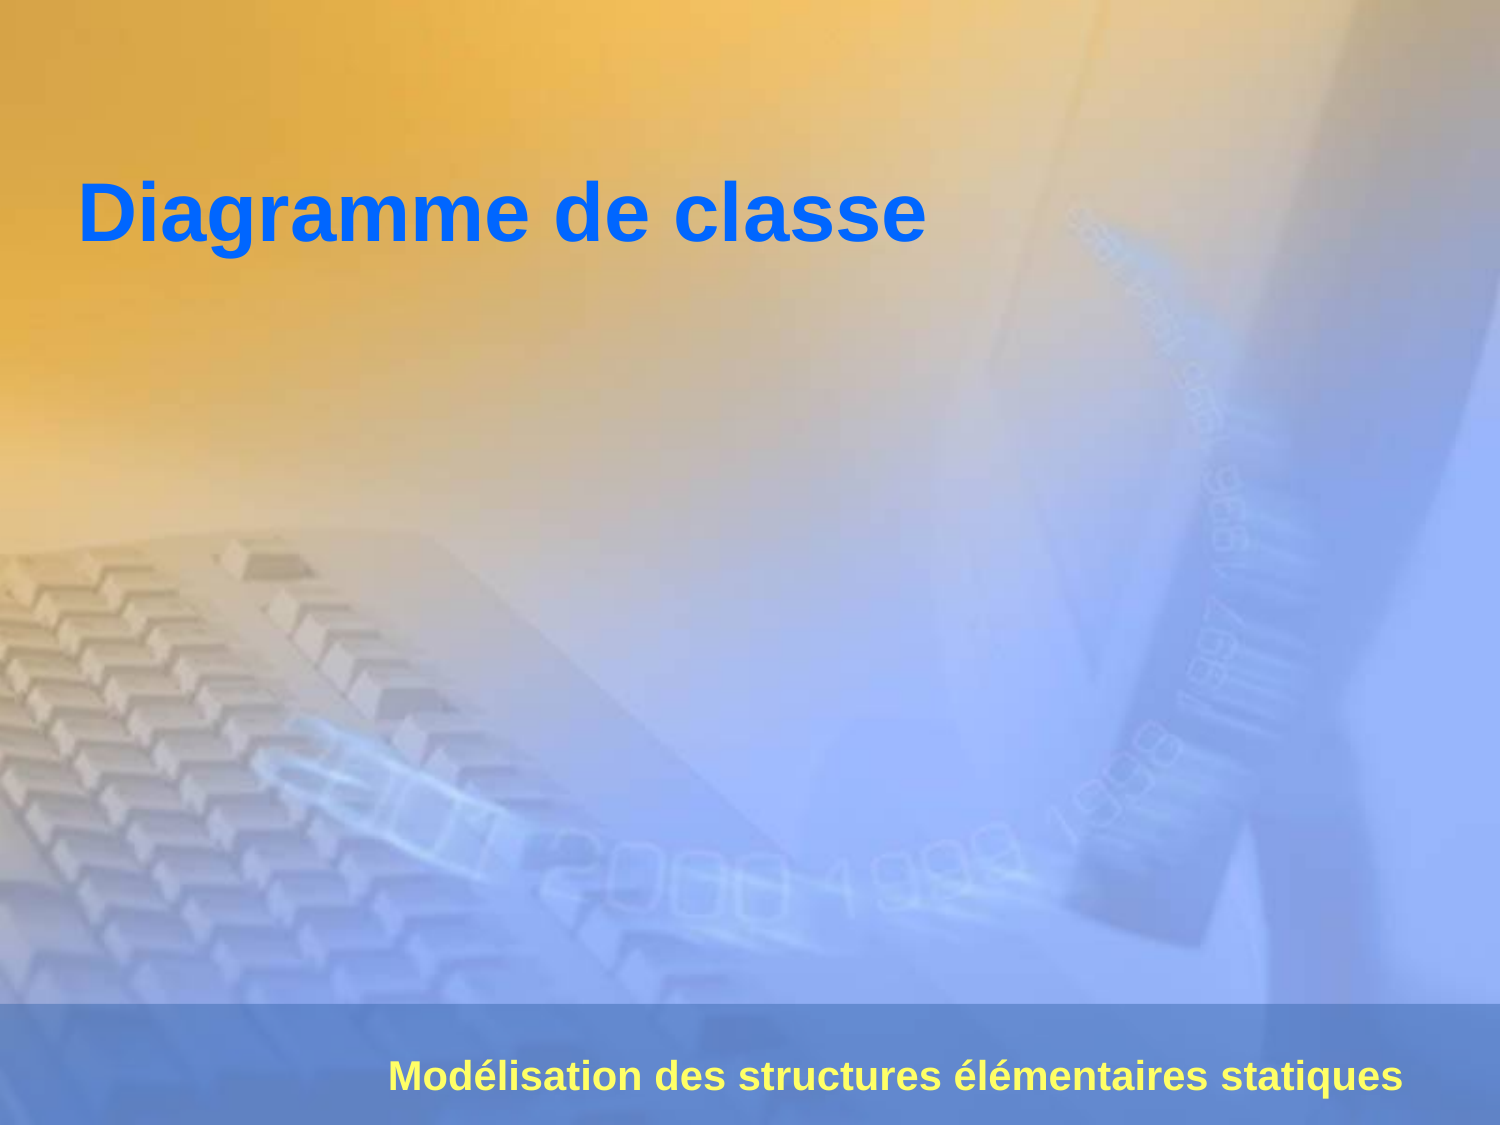

# Diagramme de classe
Modélisation des structures élémentaires statiques